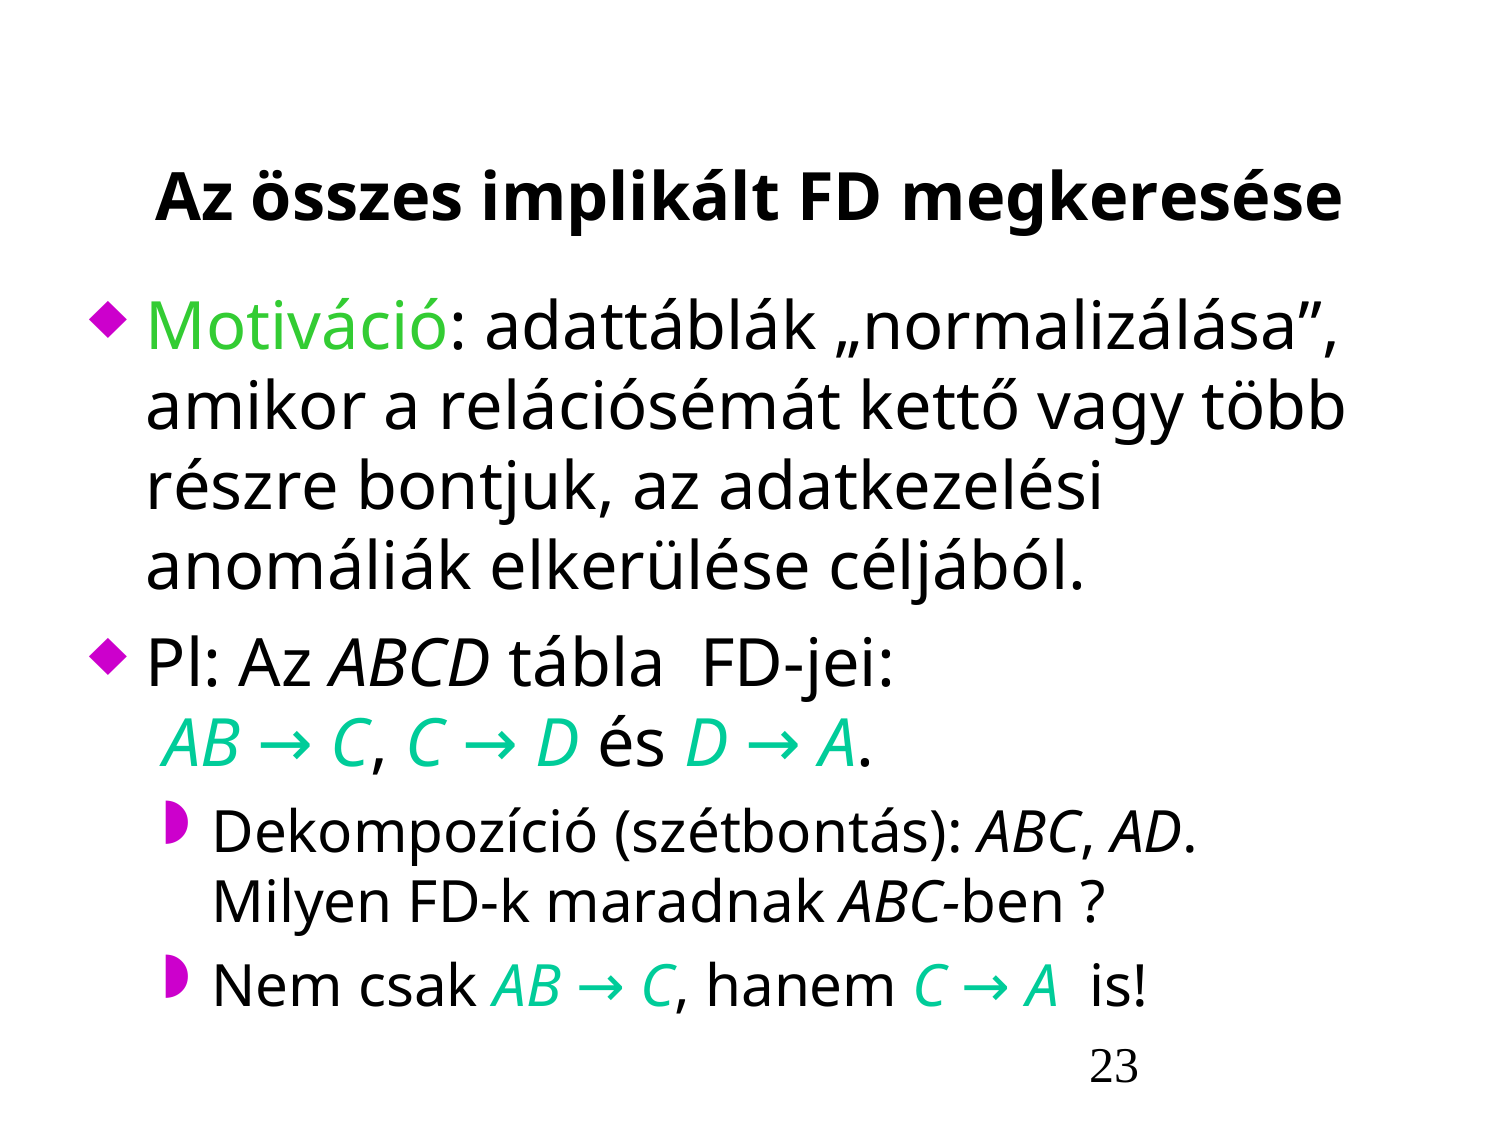

# Az összes implikált FD megkeresése
Motiváció: adattáblák „normalizálása”, amikor a relációsémát kettő vagy több részre bontjuk, az adatkezelési anomáliák elkerülése céljából.
Pl: Az ABCD tábla FD-jei:
 AB → C, C → D és D → A.
Dekompozíció (szétbontás): ABC, AD.
Milyen FD-k maradnak ABC-ben ?
Nem csak AB → C, hanem C → A is!
23